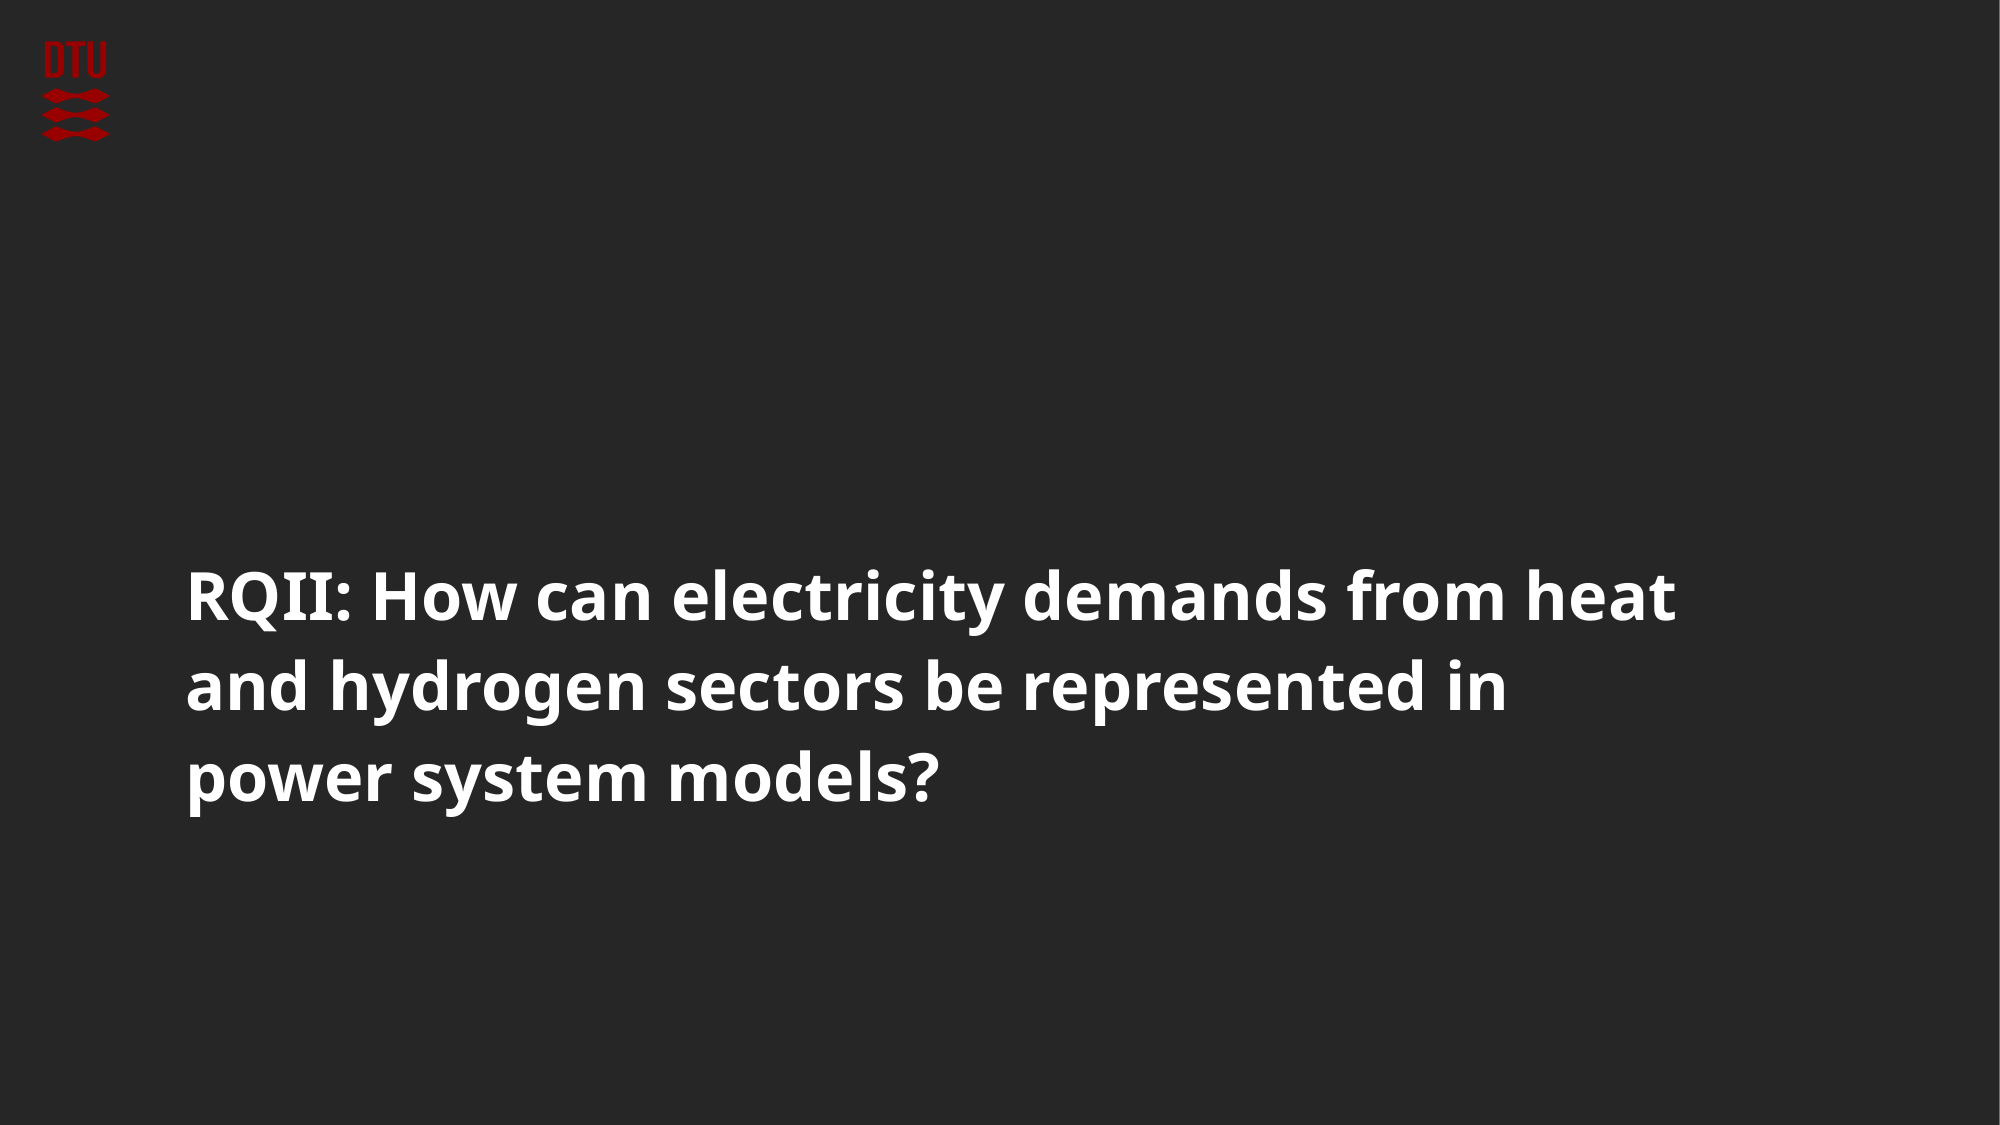

# RQII: How can electricity demands from heat and hydrogen sectors be represented in power system models?